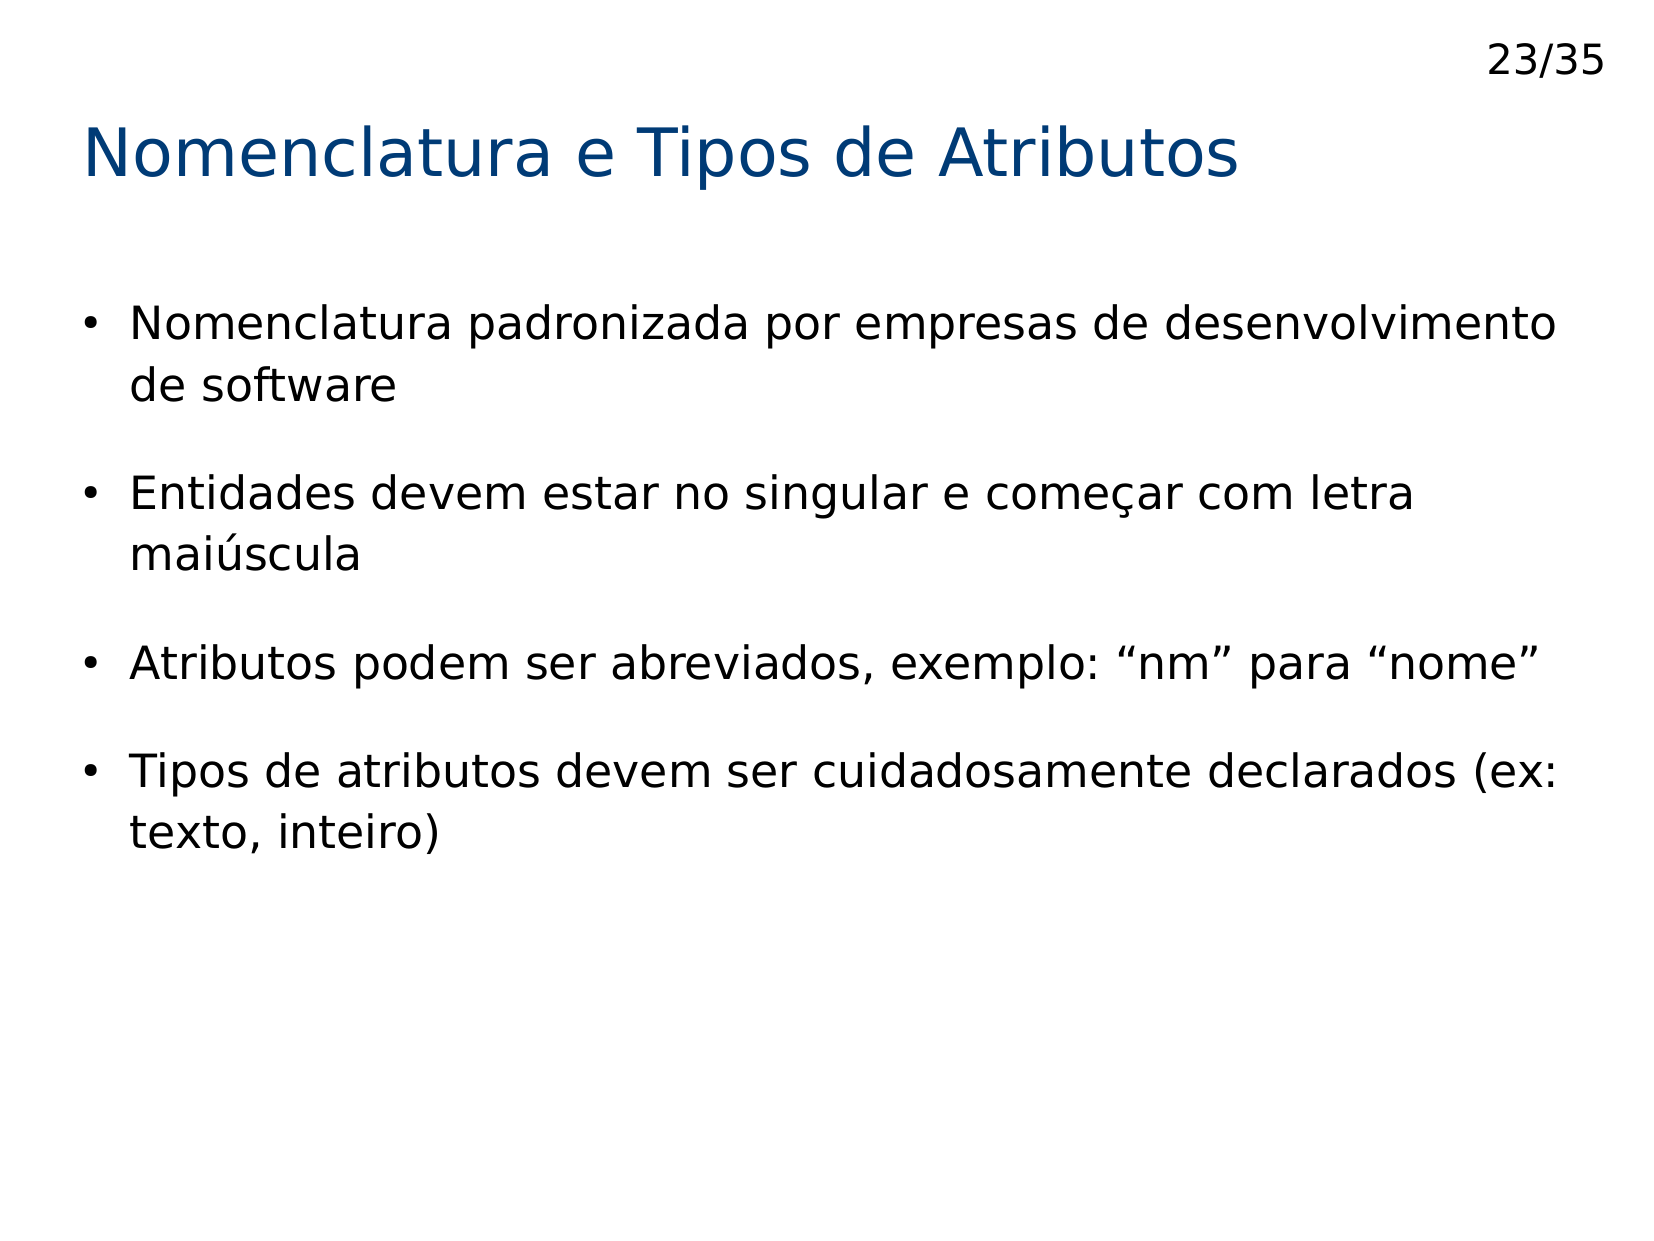

23
# Nomenclatura e Tipos de Atributos
Nomenclatura padronizada por empresas de desenvolvimento de software
Entidades devem estar no singular e começar com letra maiúscula
Atributos podem ser abreviados, exemplo: “nm” para “nome”
Tipos de atributos devem ser cuidadosamente declarados (ex: texto, inteiro)